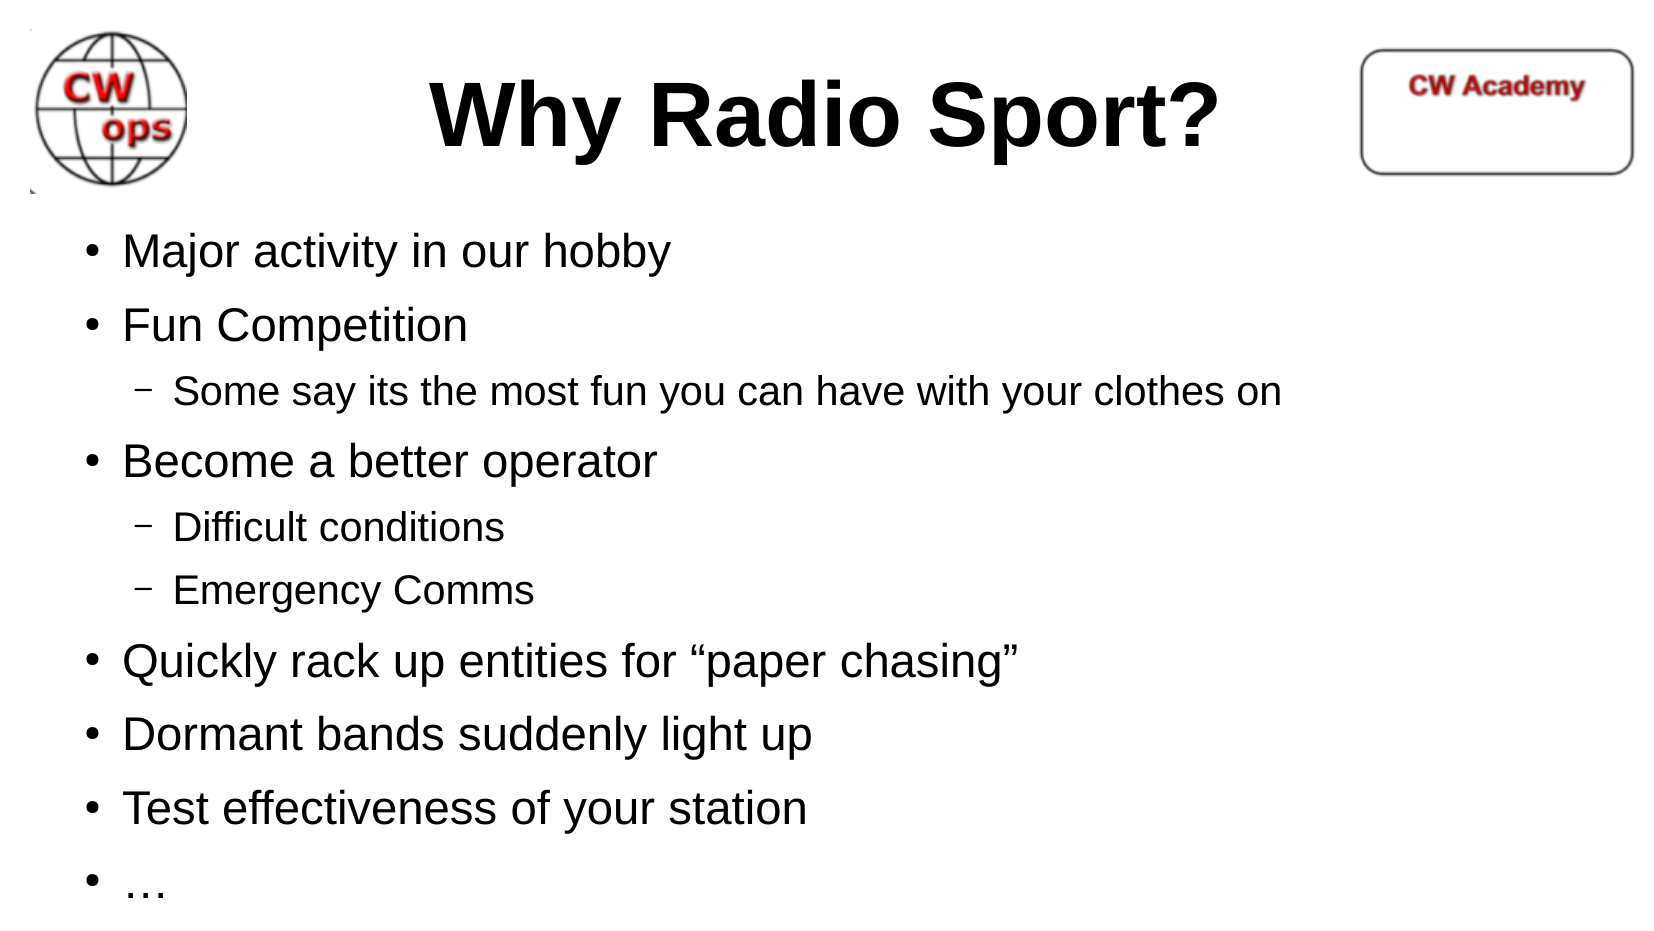

# Why Radio Sport?
Major activity in our hobby
Fun Competition
Some say its the most fun you can have with your clothes on
Become a better operator
Difficult conditions
Emergency Comms
Quickly rack up entities for “paper chasing”
Dormant bands suddenly light up
Test effectiveness of your station
…